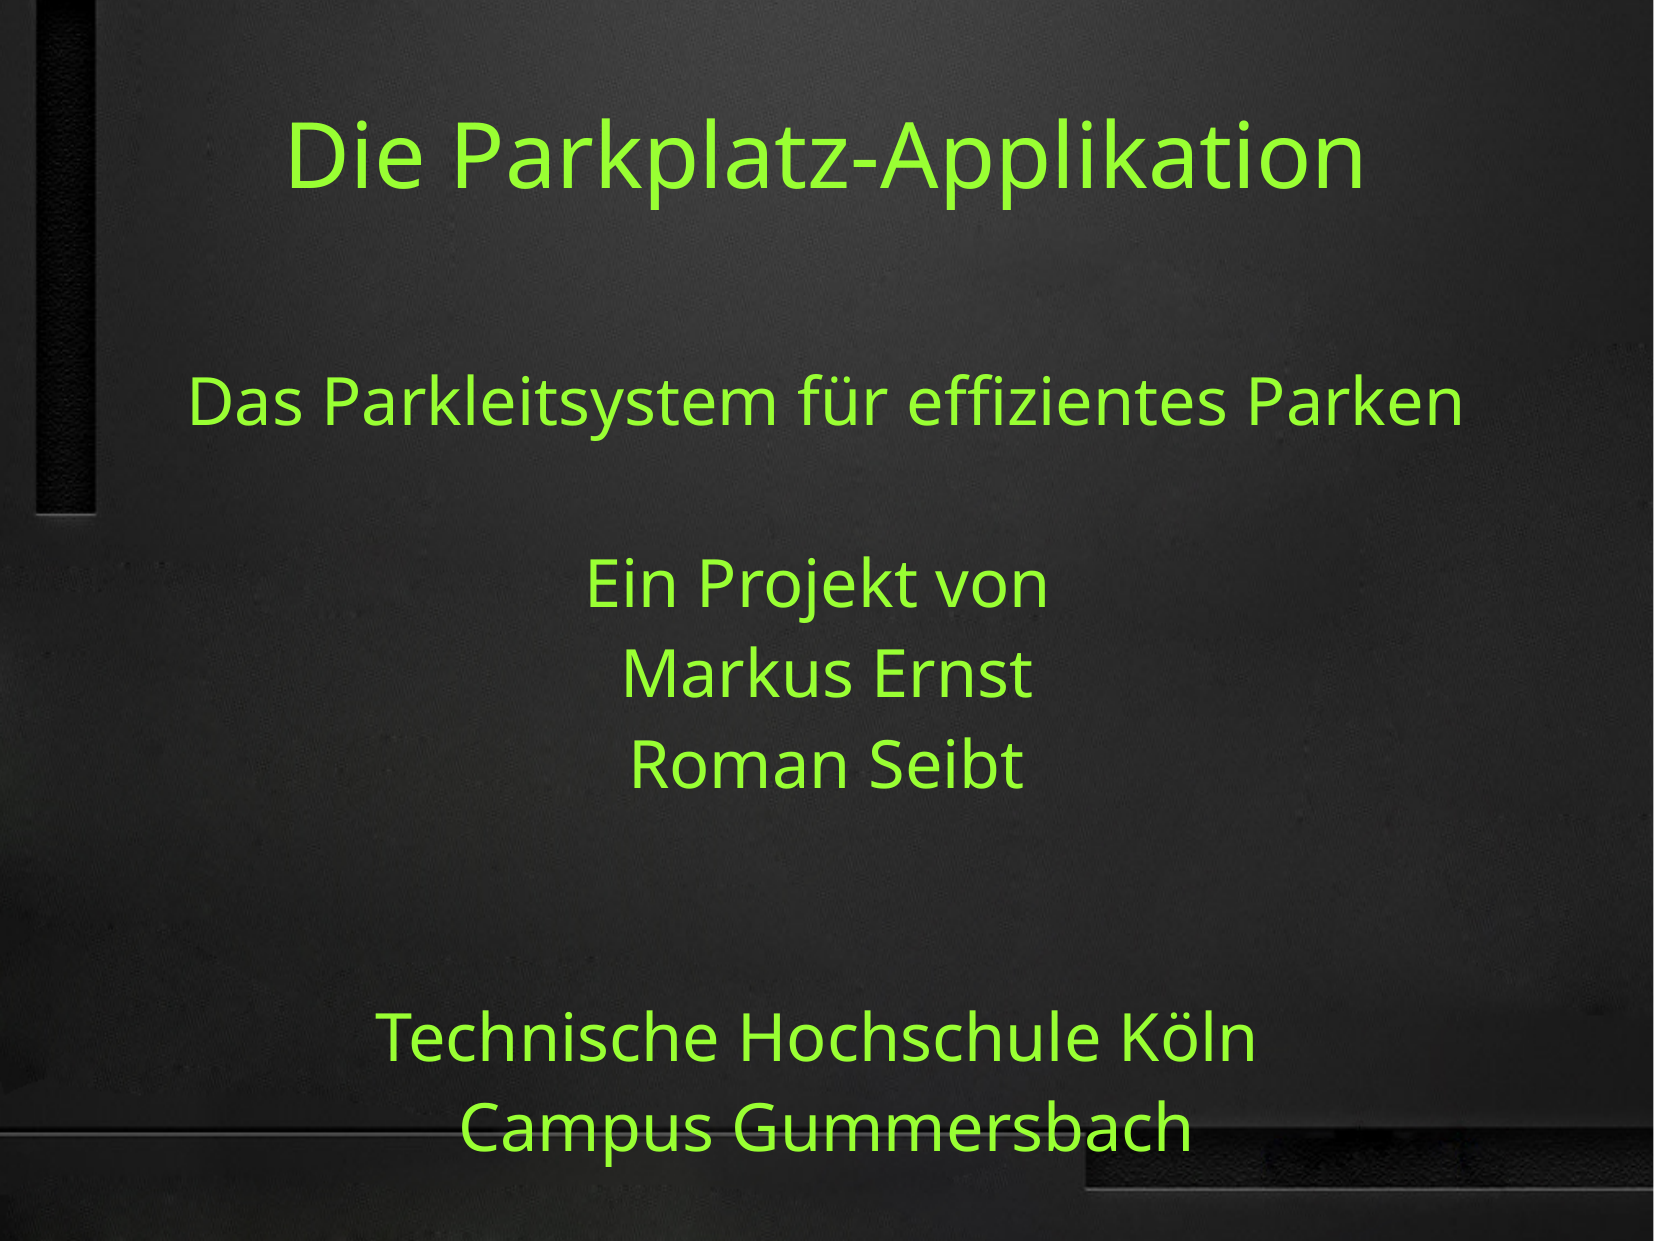

# Die Parkplatz-Applikation
Das Parkleitsystem für effizientes Parken
Ein Projekt von
Markus Ernst
Roman Seibt
Technische Hochschule Köln
Campus Gummersbach